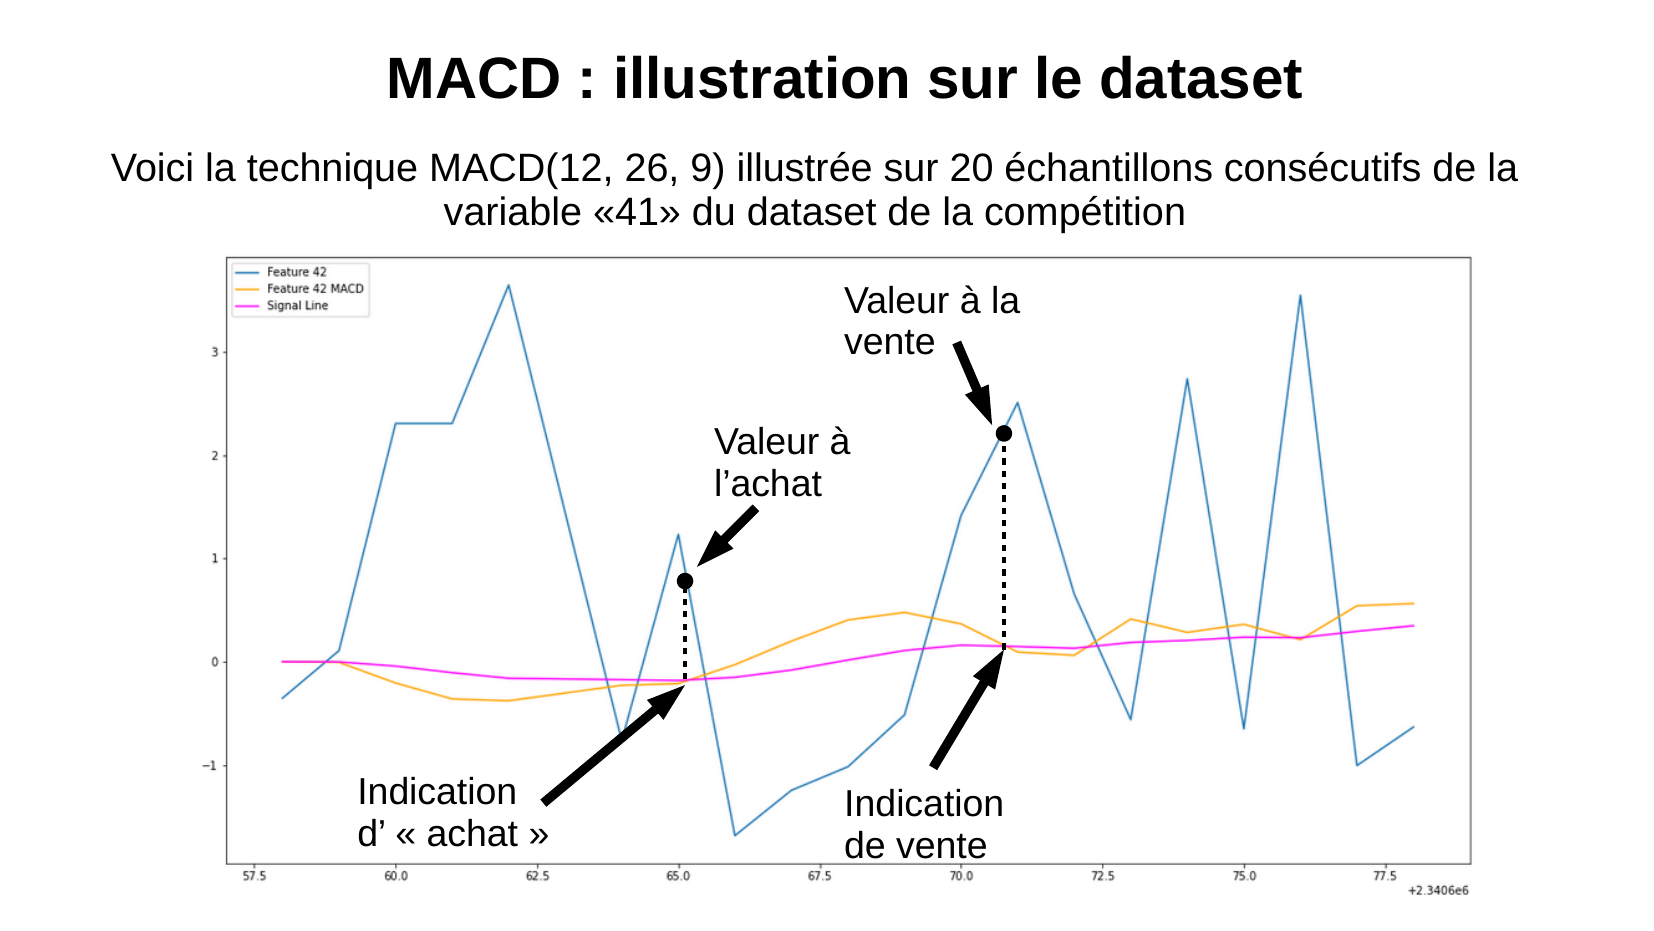

MACD : illustration sur le dataset
# Voici la technique MACD(12, 26, 9) illustrée sur 20 échantillons consécutifs de la variable «41» du dataset de la compétition
Valeur à la vente
Valeur à l’achat
Indication
d’ « achat »
Indication
de vente